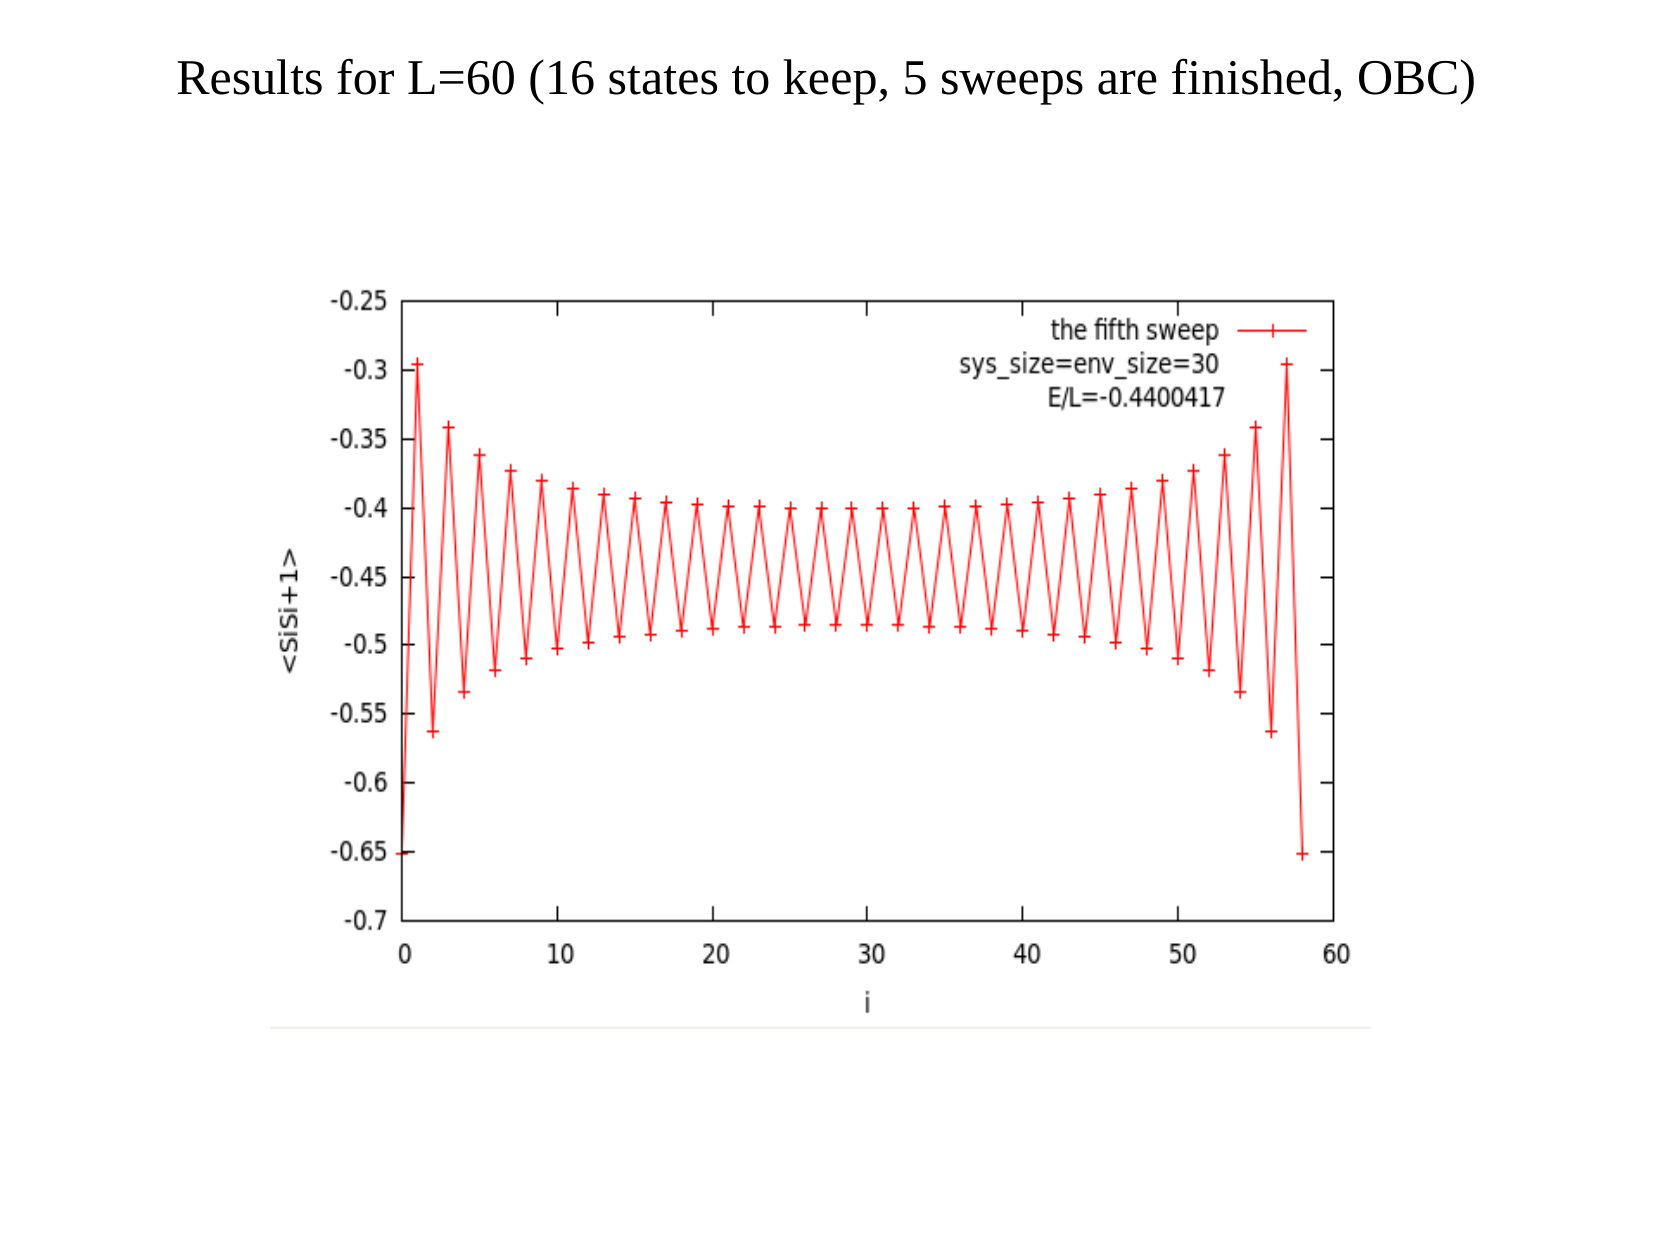

# Results for L=60 (16 states to keep, 5 sweeps are finished, OBC)